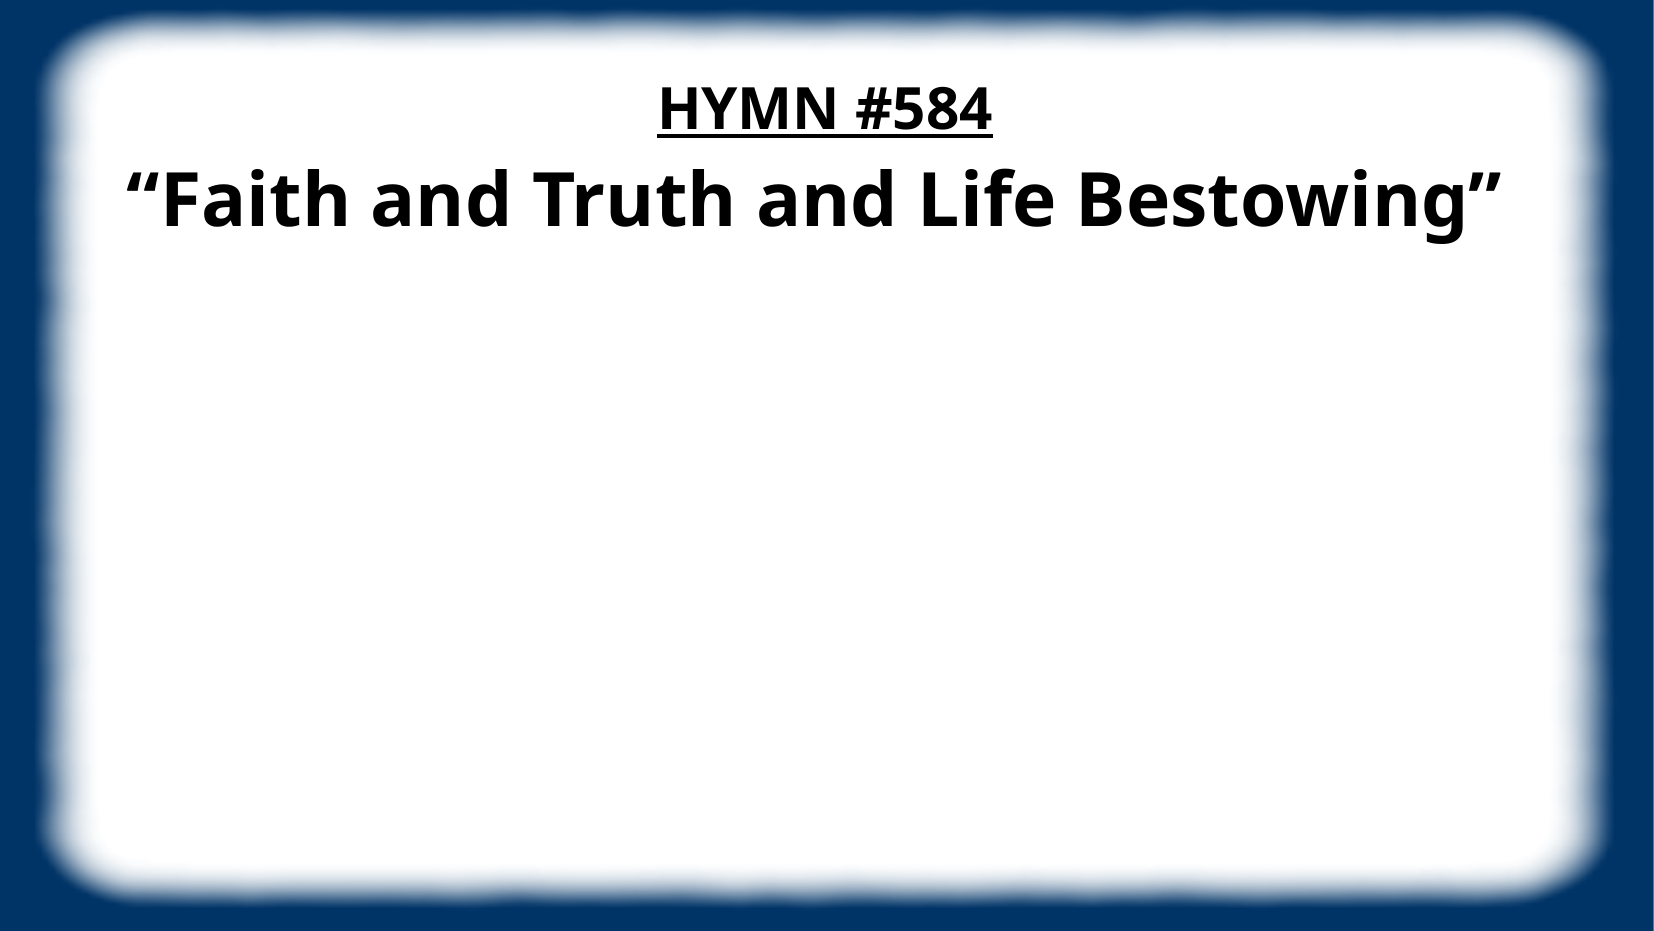

HYMN #584
“Faith and Truth and Life Bestowing”